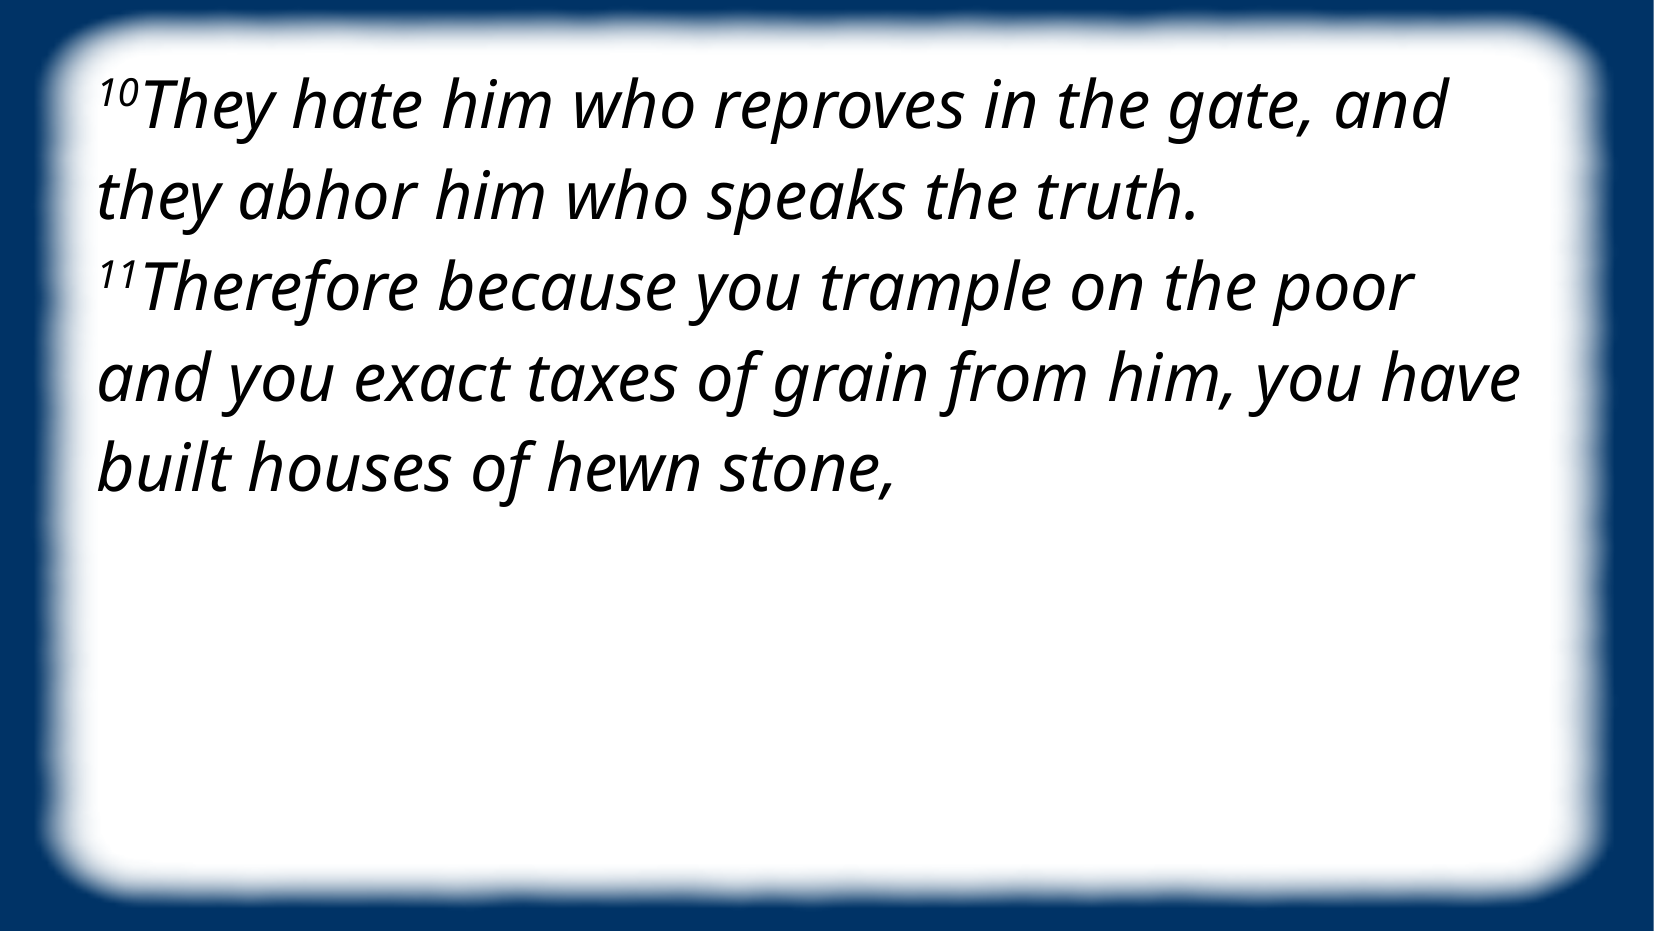

10They hate him who reproves in the gate, and they abhor him who speaks the truth.
11Therefore because you trample on the poor
and you exact taxes of grain from him, you have built houses of hewn stone,